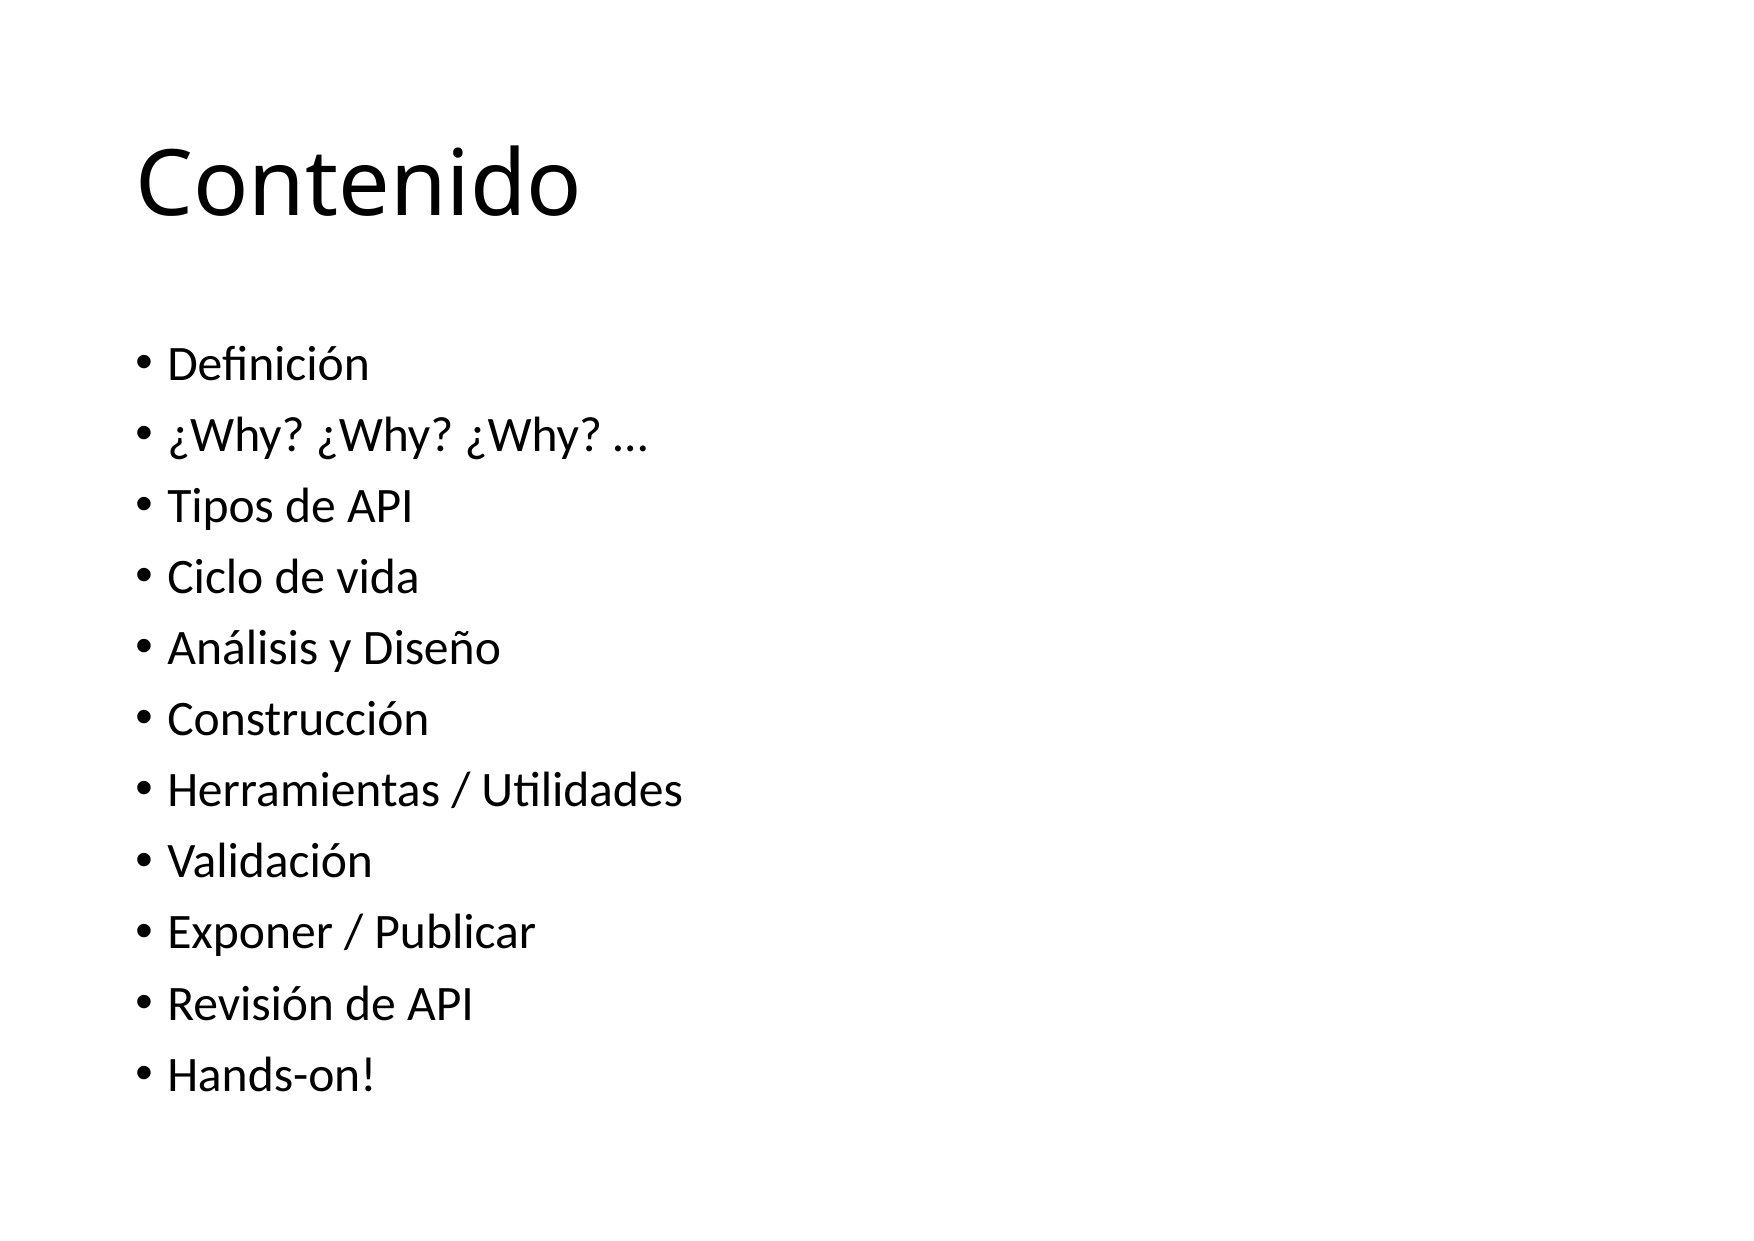

# Contenido
Definición
¿Why? ¿Why? ¿Why? …
Tipos de API
Ciclo de vida
Análisis y Diseño
Construcción
Herramientas / Utilidades
Validación
Exponer / Publicar
Revisión de API
Hands-on!